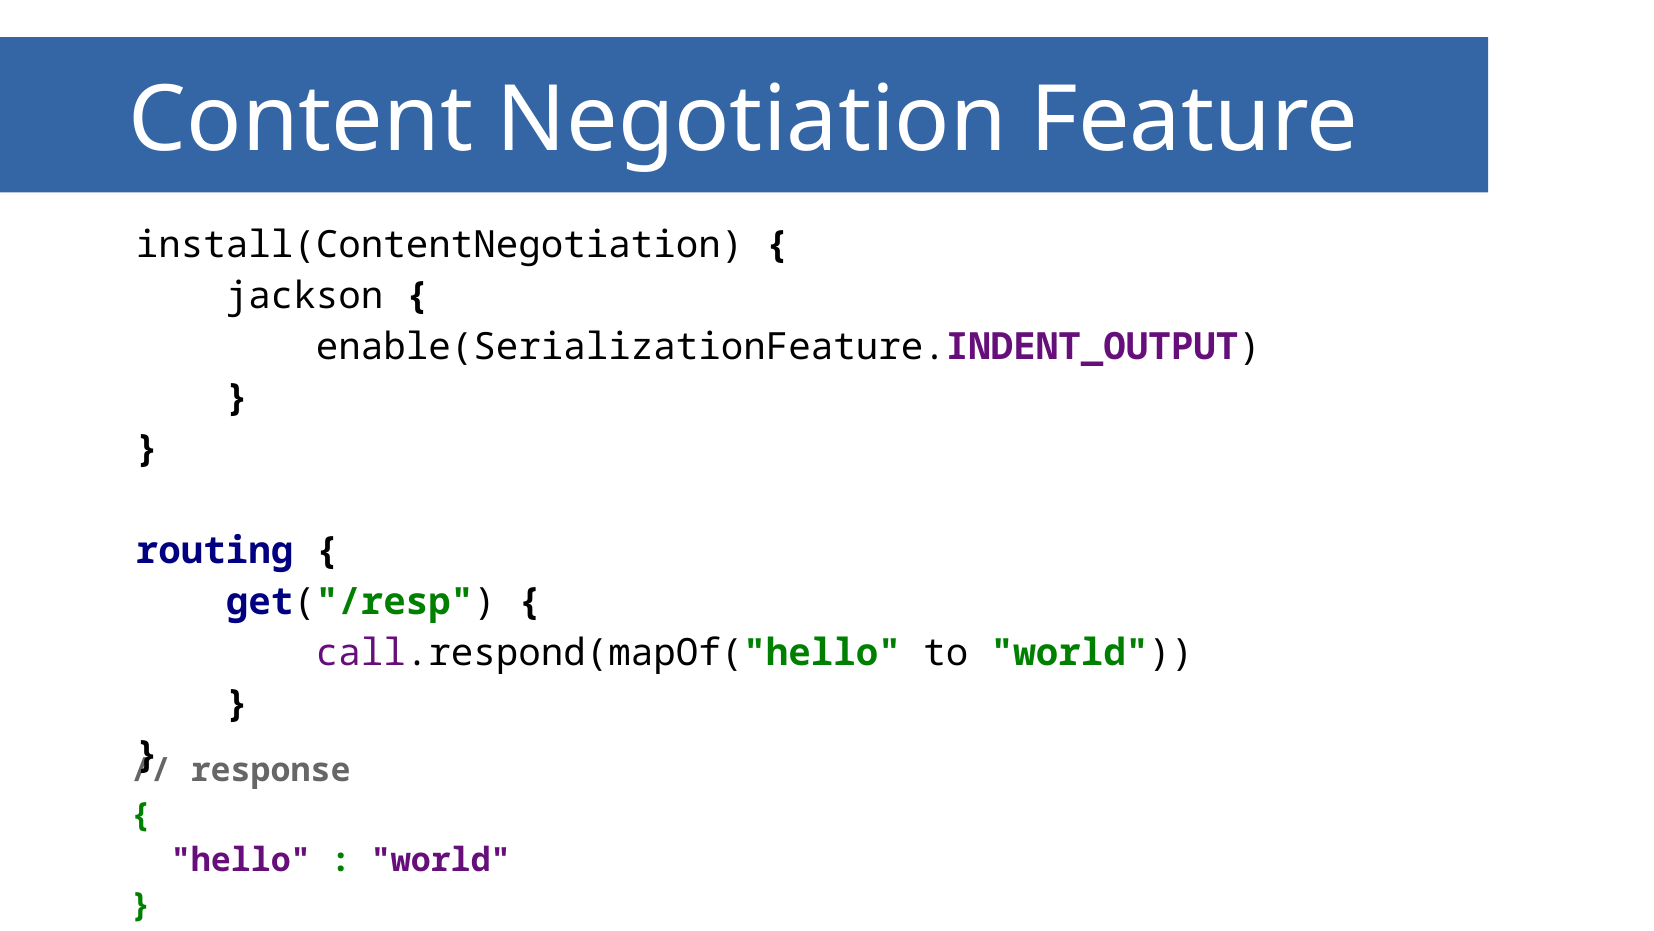

# Content Negotiation Feature
install(ContentNegotiation) {
 jackson {
 enable(SerializationFeature.INDENT_OUTPUT)
 }
}
routing {
 get("/resp") {
 call.respond(mapOf("hello" to "world"))
 }
}
// response
{
 "hello" : "world"
}